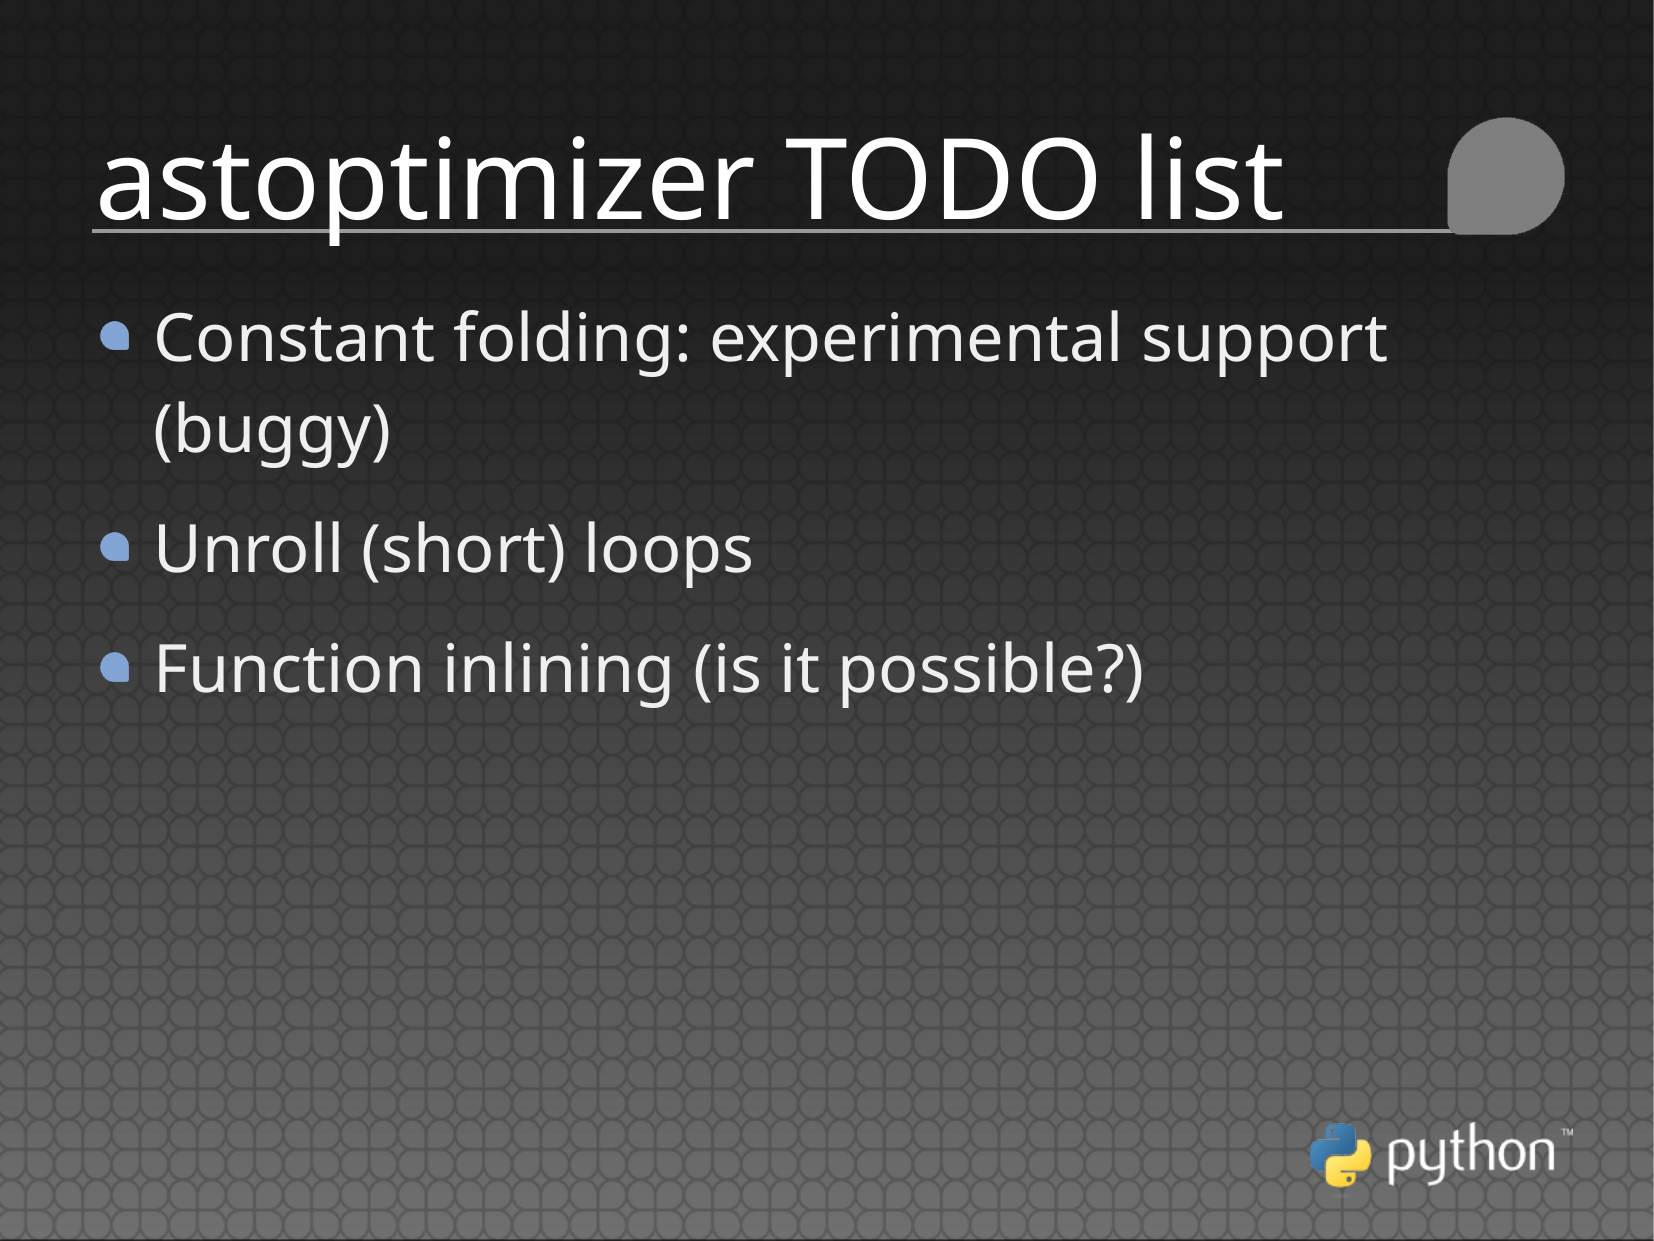

astoptimizer TODO list
# Constant folding: experimental support (buggy)
Unroll (short) loops
Function inlining (is it possible?)